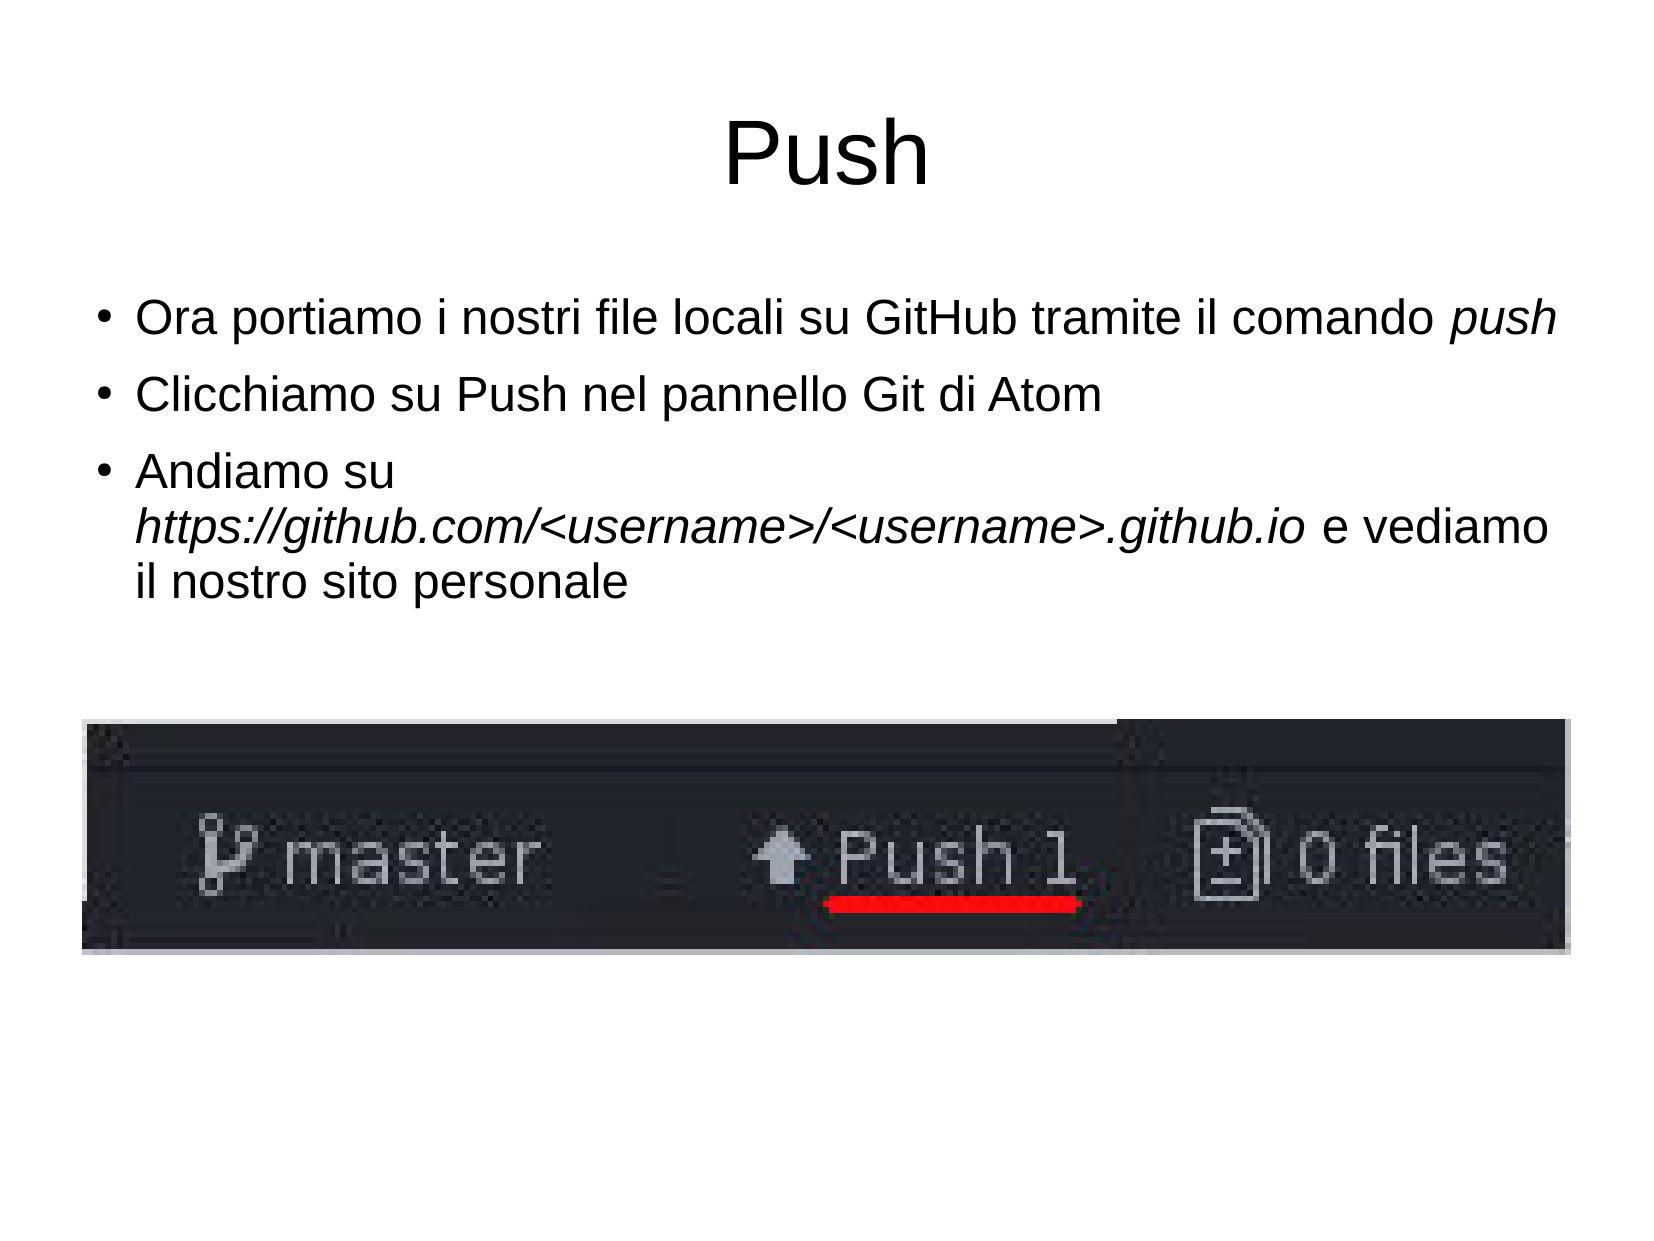

# Push
Ora portiamo i nostri file locali su GitHub tramite il comando push
Clicchiamo su Push nel pannello Git di Atom
Andiamo su https://github.com/<username>/<username>.github.io e vediamo il nostro sito personale